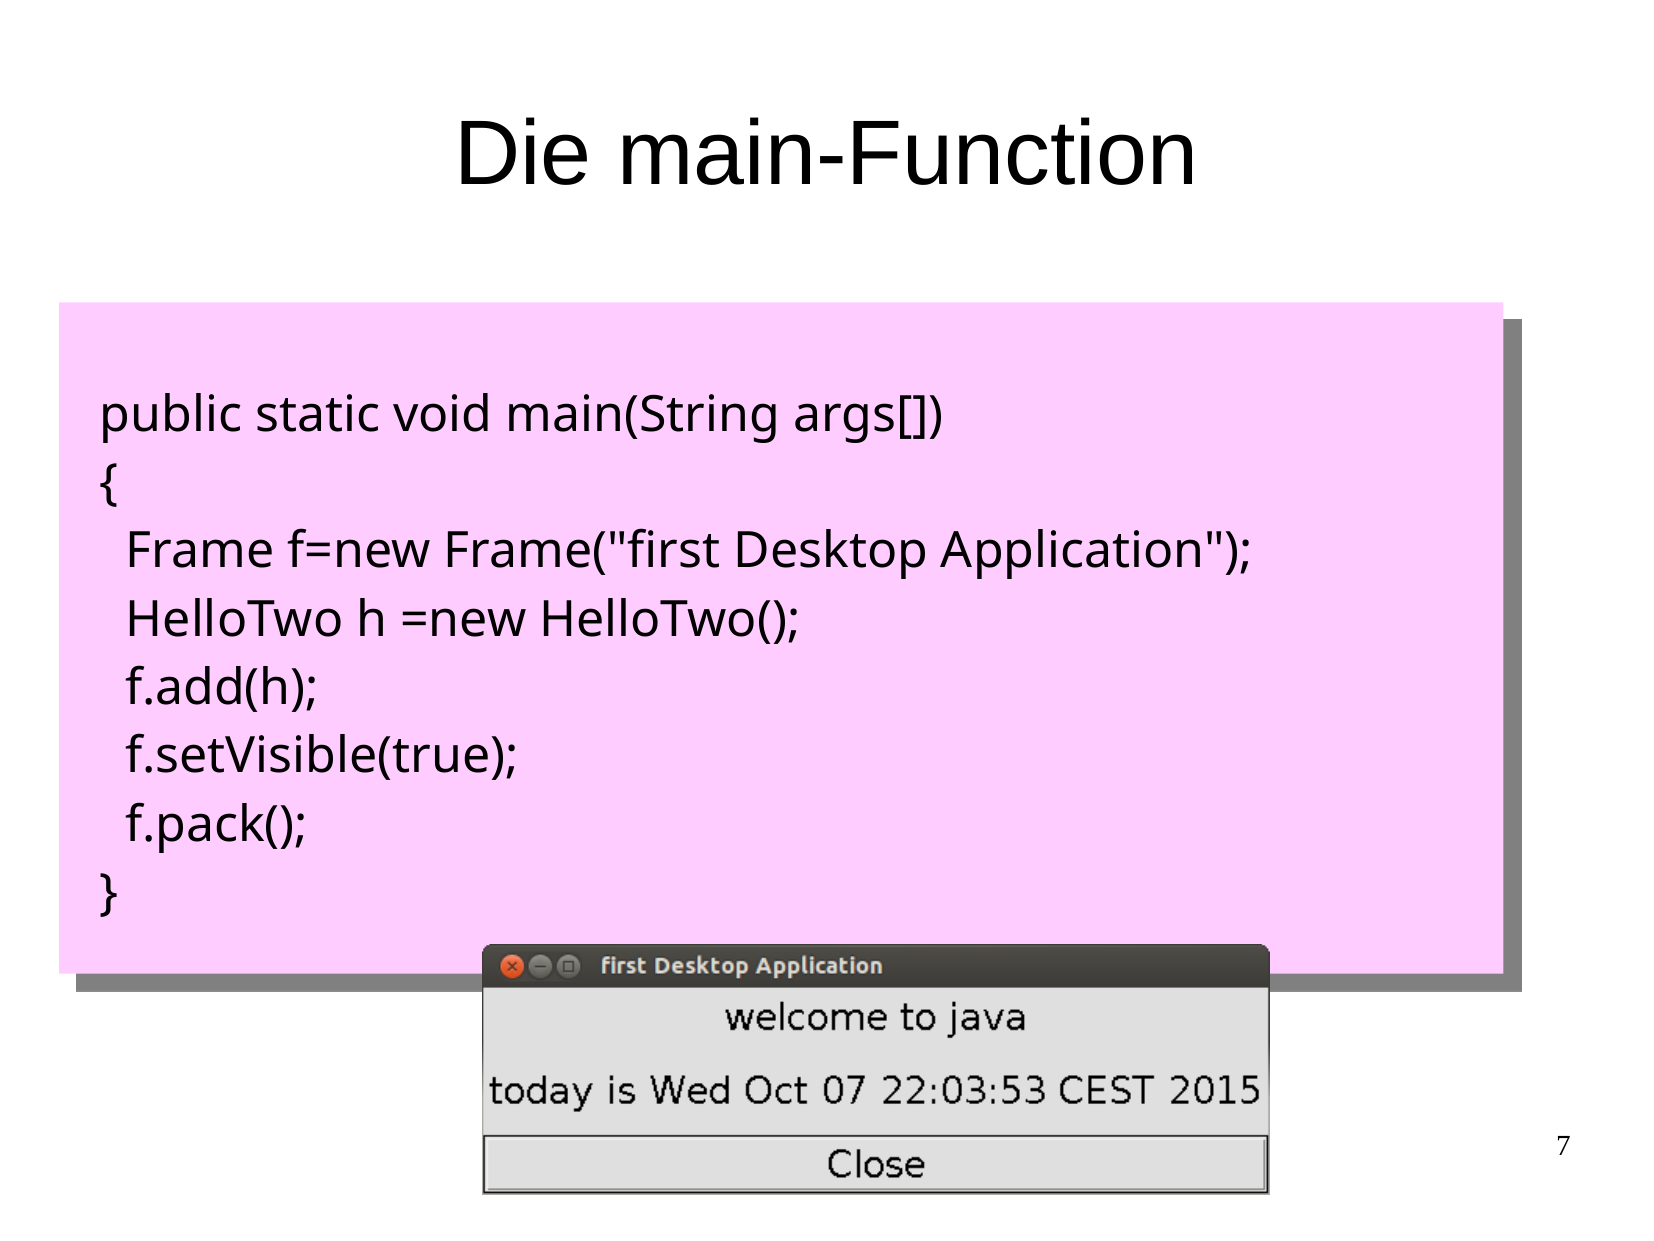

# Die main-Function
 public static void main(String args[])
 {
 Frame f=new Frame("first Desktop Application");
 HelloTwo h =new HelloTwo();
 f.add(h);
 f.setVisible(true);
 f.pack();
 }
7